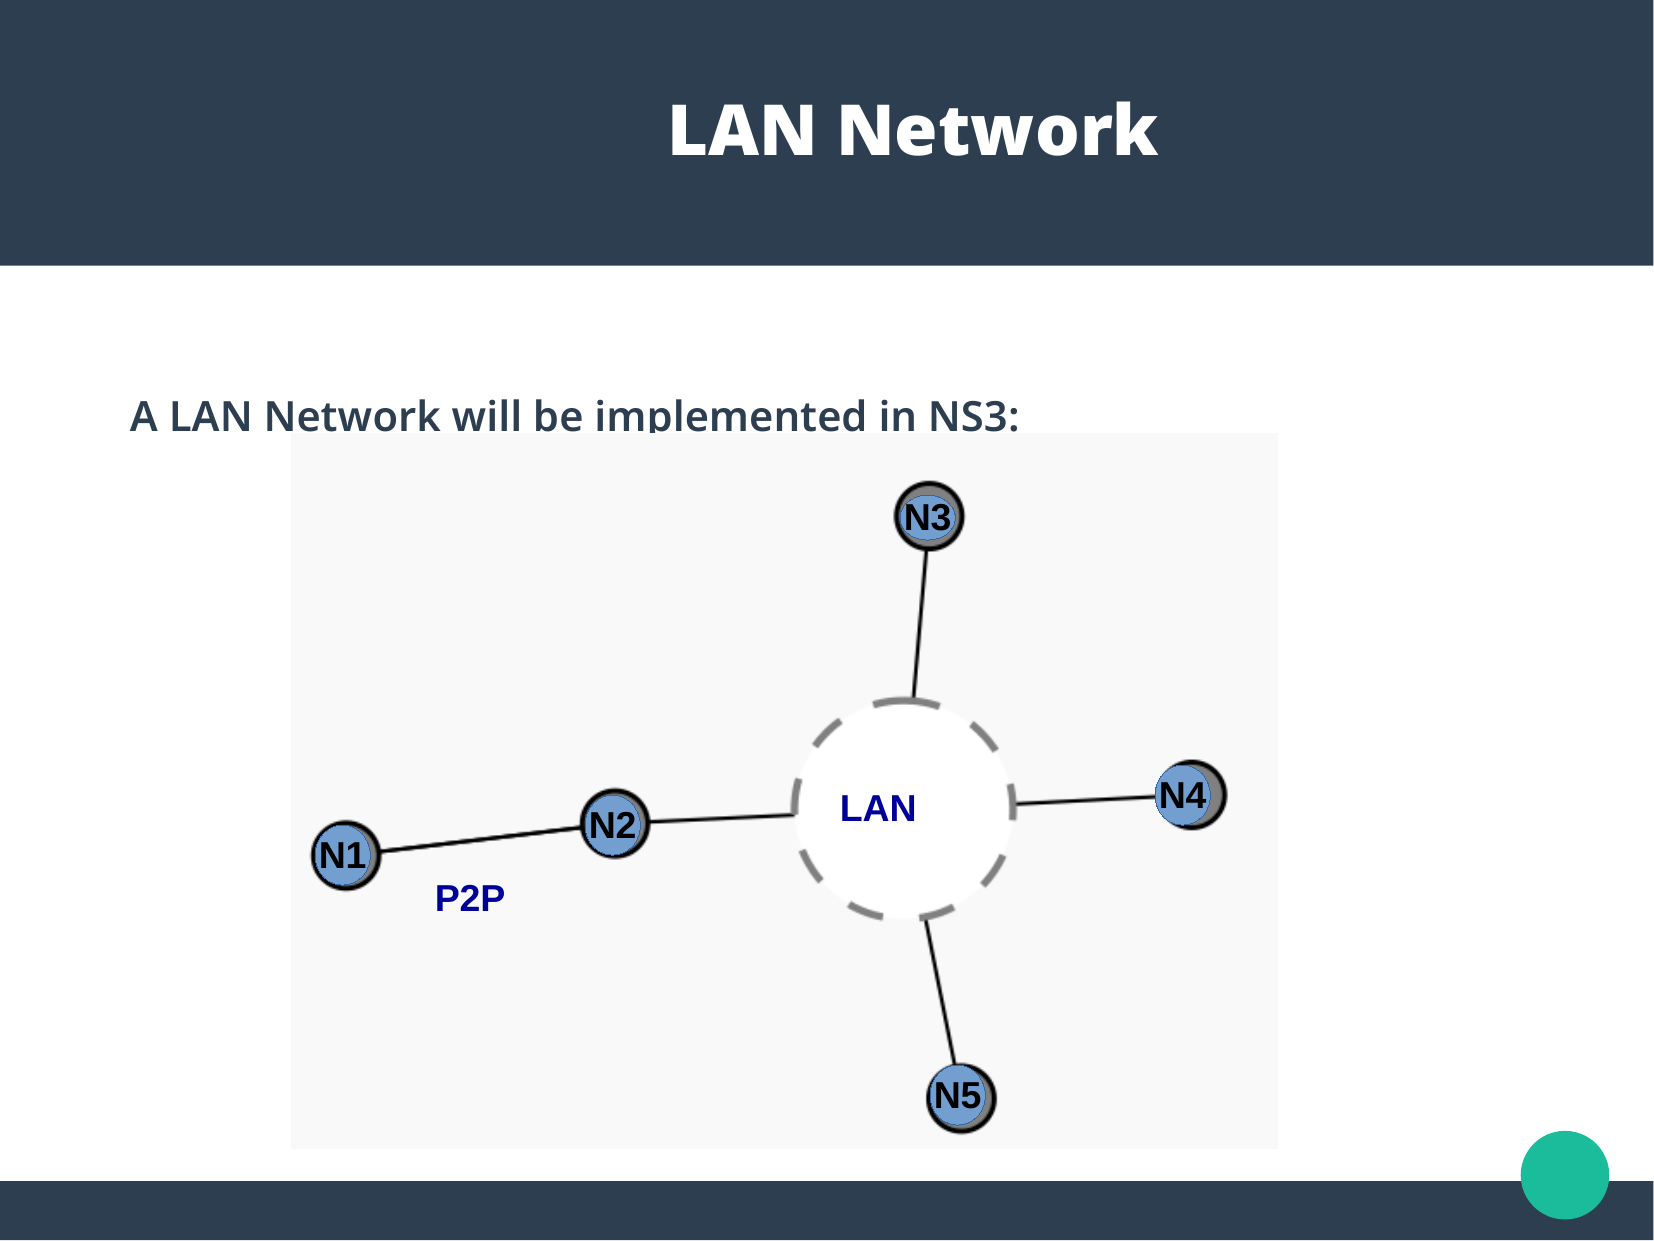

# LAN Network
A LAN Network will be implemented in NS3:
N3
N4
LAN
N2
N1
P2P
N5